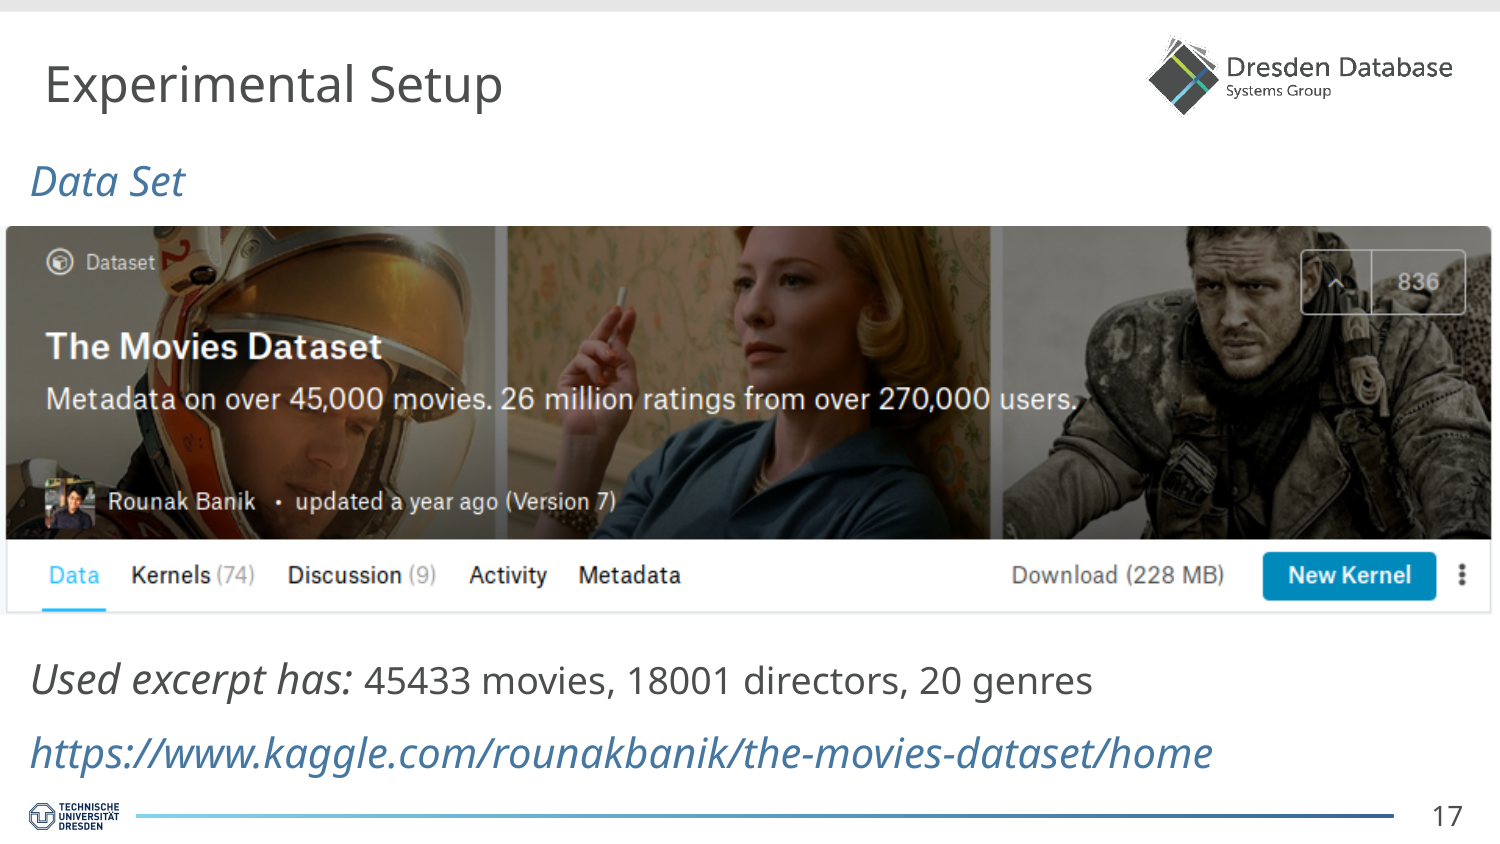

# Experimental Setup
Data Set
Used excerpt has: 45433 movies, 18001 directors, 20 genres
https://www.kaggle.com/rounakbanik/the-movies-dataset/home